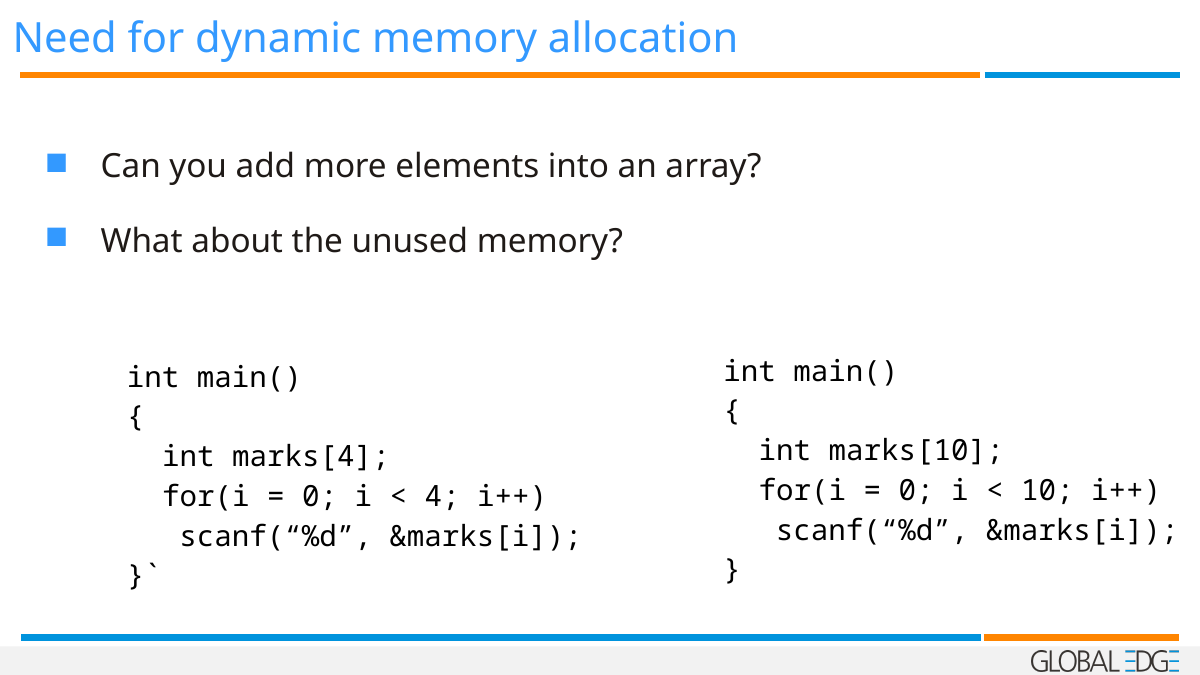

# Need for dynamic memory allocation
Can you add more elements into an array?
What about the unused memory?
int main()
{
 int marks[10];
 for(i = 0; i < 10; i++)
 scanf(“%d”, &marks[i]);
}
int main()
{
 int marks[4];
 for(i = 0; i < 4; i++)
 scanf(“%d”, &marks[i]);
}`